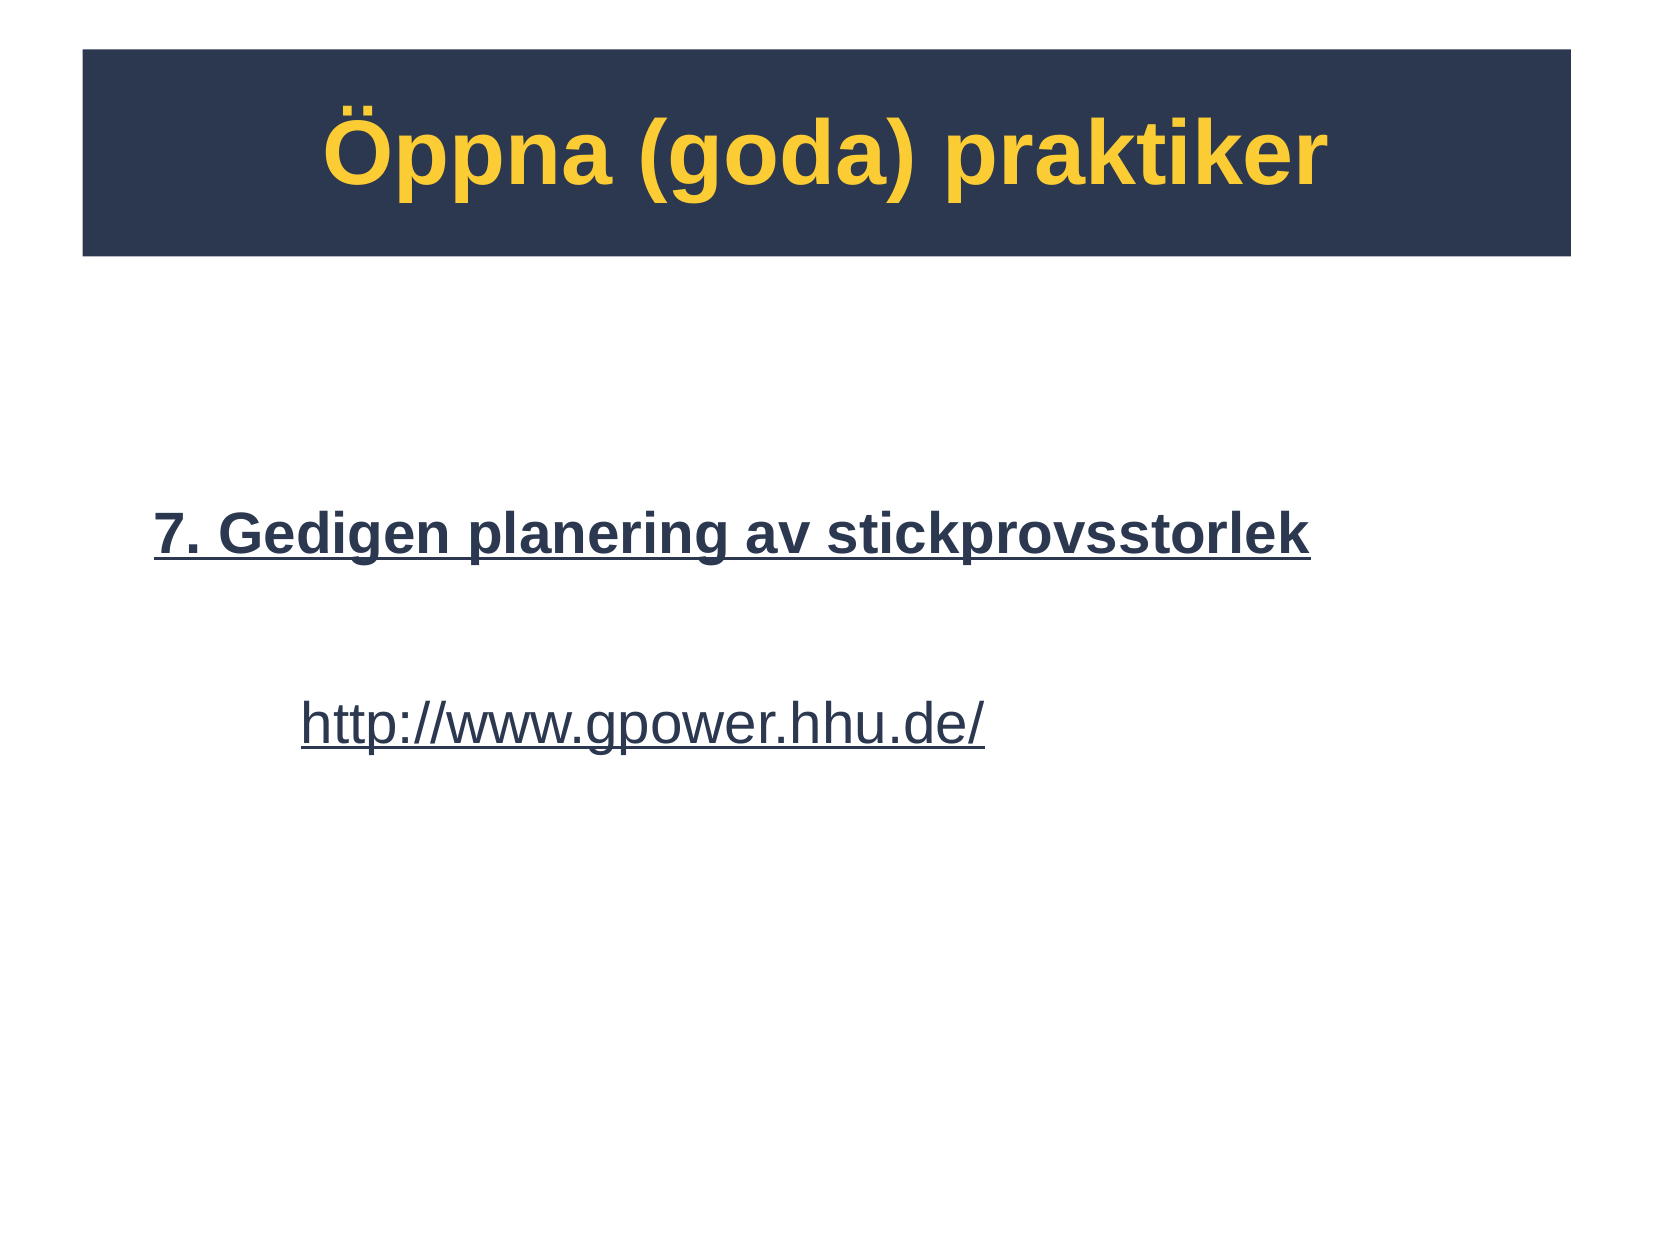

# Öppna (goda) praktiker
7. Gedigen planering av stickprovsstorlek
http://www.gpower.hhu.de/